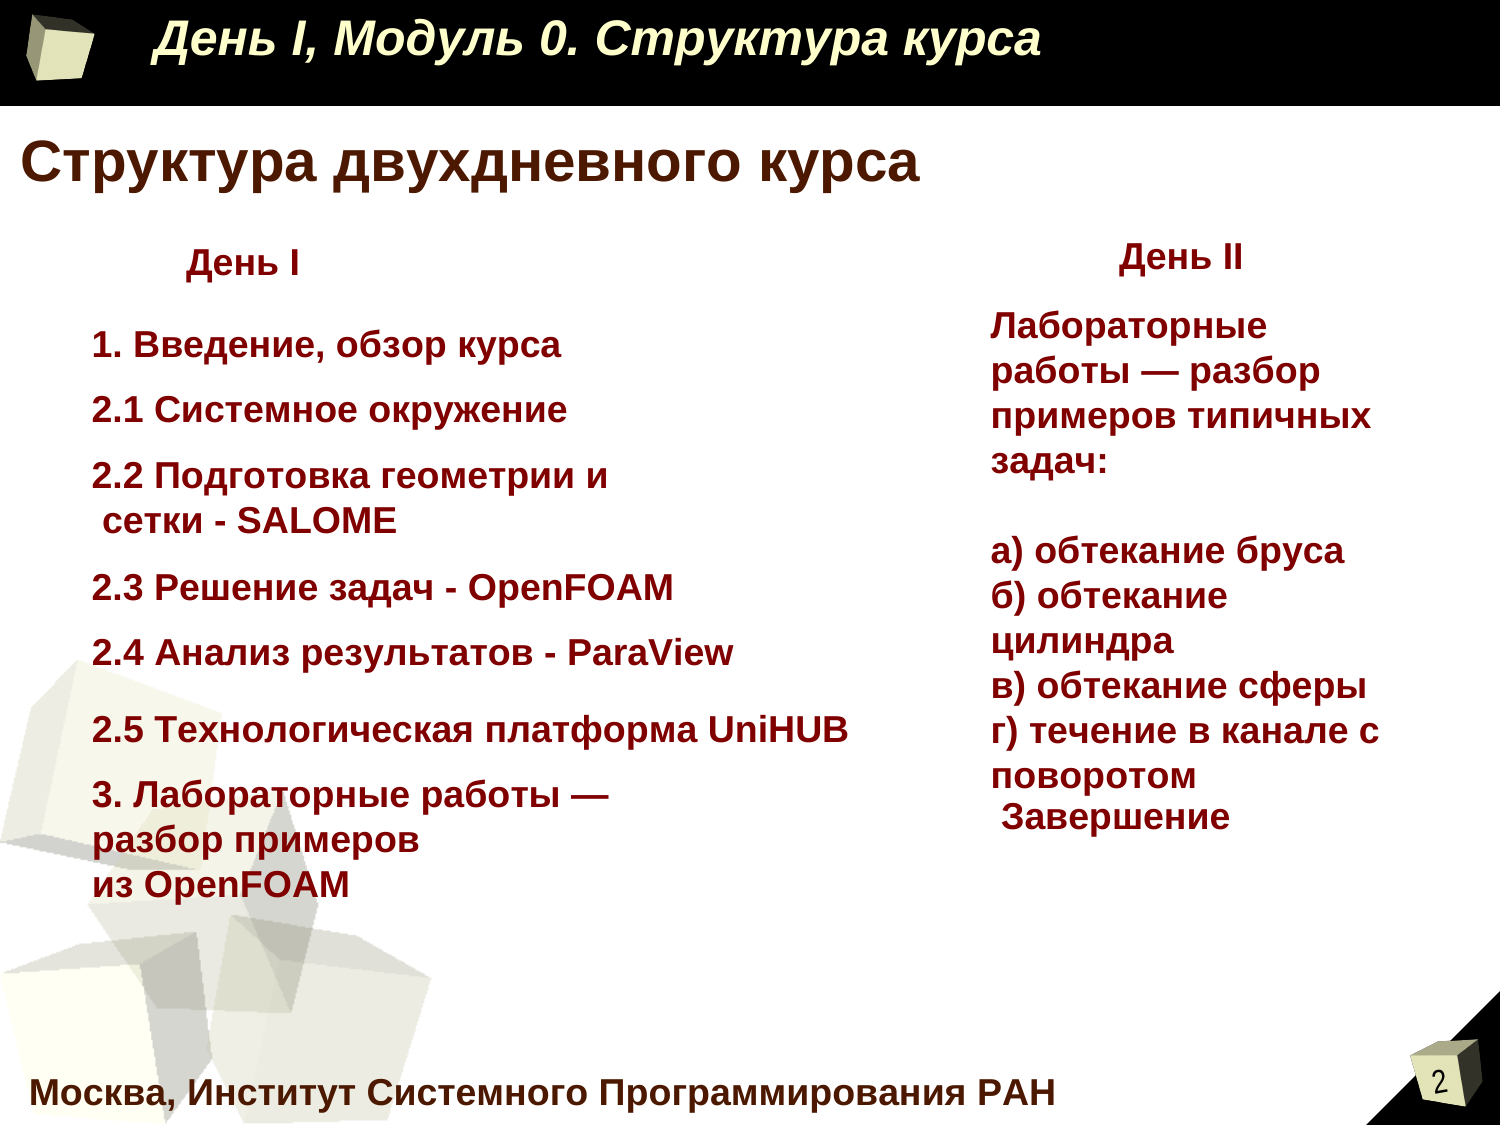

Структура двухдневного курса
День II
День I
Лабораторные работы — разбор примеров типичных задач:
а) обтекание бруса
б) обтекание цилиндра
в) обтекание сферы
г) течение в канале с поворотом
1. Введение, обзор курса
2.1 Системное окружение
2.2 Подготовка геометрии и
 сетки - SALOME
2.3 Решение задач - OpenFOAM
2.4 Анализ результатов - ParaView
2.5 Технологическая платформа UniHUB
3. Лабораторные работы —
разбор примеров
из OpenFOAM
Завершение